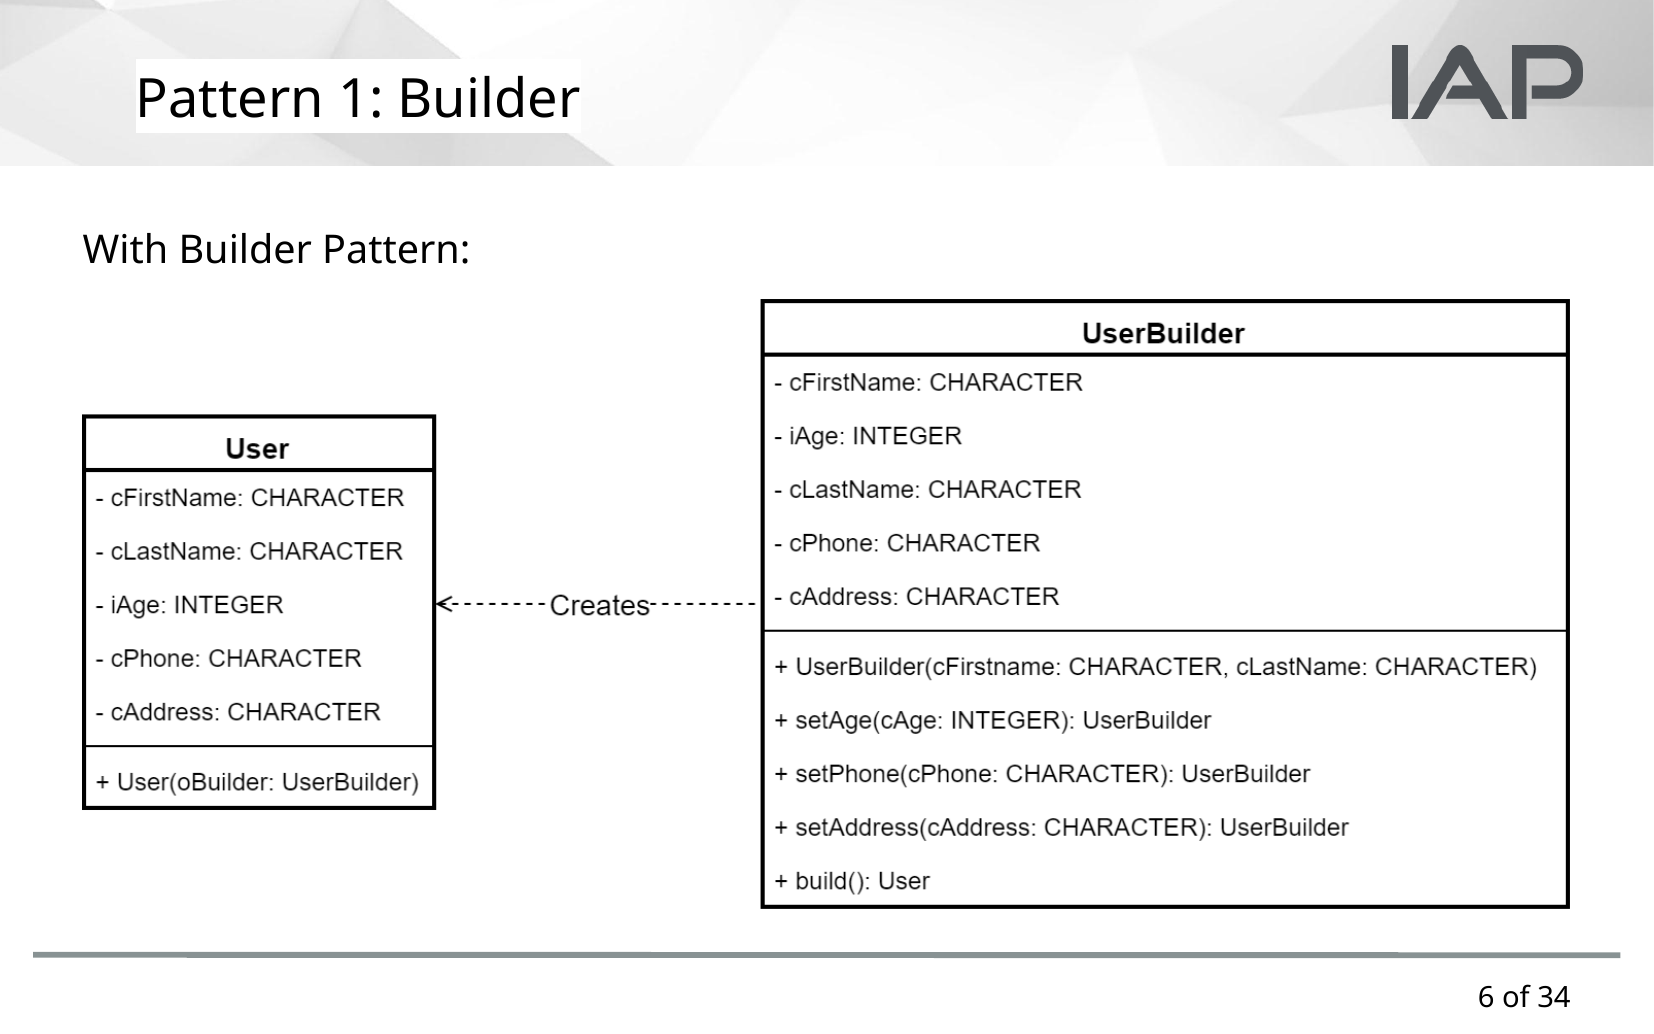

# Pattern 1: Builder
With Builder Pattern:
6